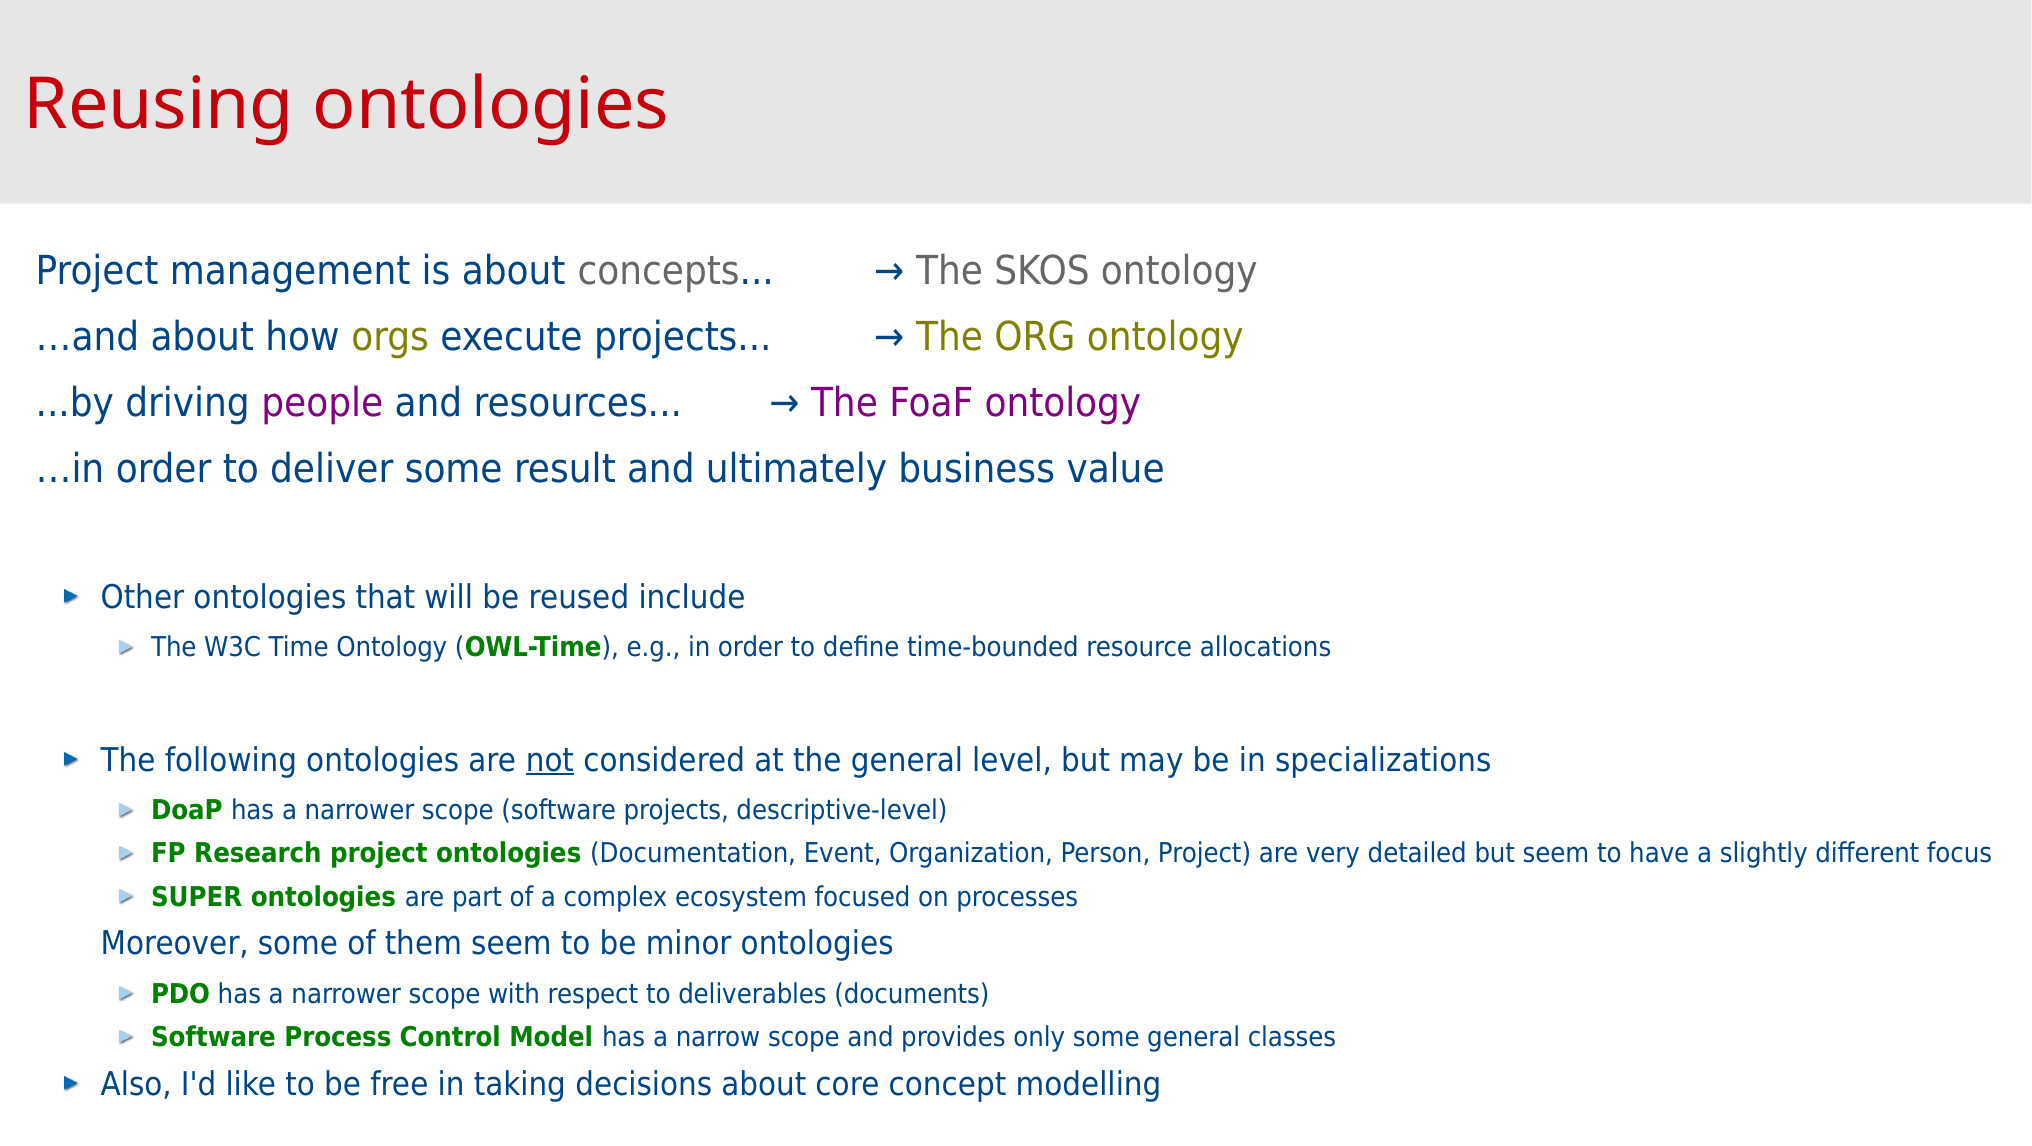

# Reusing ontologies
Project management is about concepts...			→ The SKOS ontology
…and about how orgs execute projects... 			→ The ORG ontology
...by driving people and resources...					→ The FoaF ontology
…in order to deliver some result and ultimately business value
Other ontologies that will be reused include
The W3C Time Ontology (OWL-Time), e.g., in order to define time-bounded resource allocations
The following ontologies are not considered at the general level, but may be in specializations
DoaP has a narrower scope (software projects, descriptive-level)
FP Research project ontologies (Documentation, Event, Organization, Person, Project) are very detailed but seem to have a slightly different focus
SUPER ontologies are part of a complex ecosystem focused on processes
Moreover, some of them seem to be minor ontologies
PDO has a narrower scope with respect to deliverables (documents)
Software Process Control Model has a narrow scope and provides only some general classes
Also, I'd like to be free in taking decisions about core concept modelling